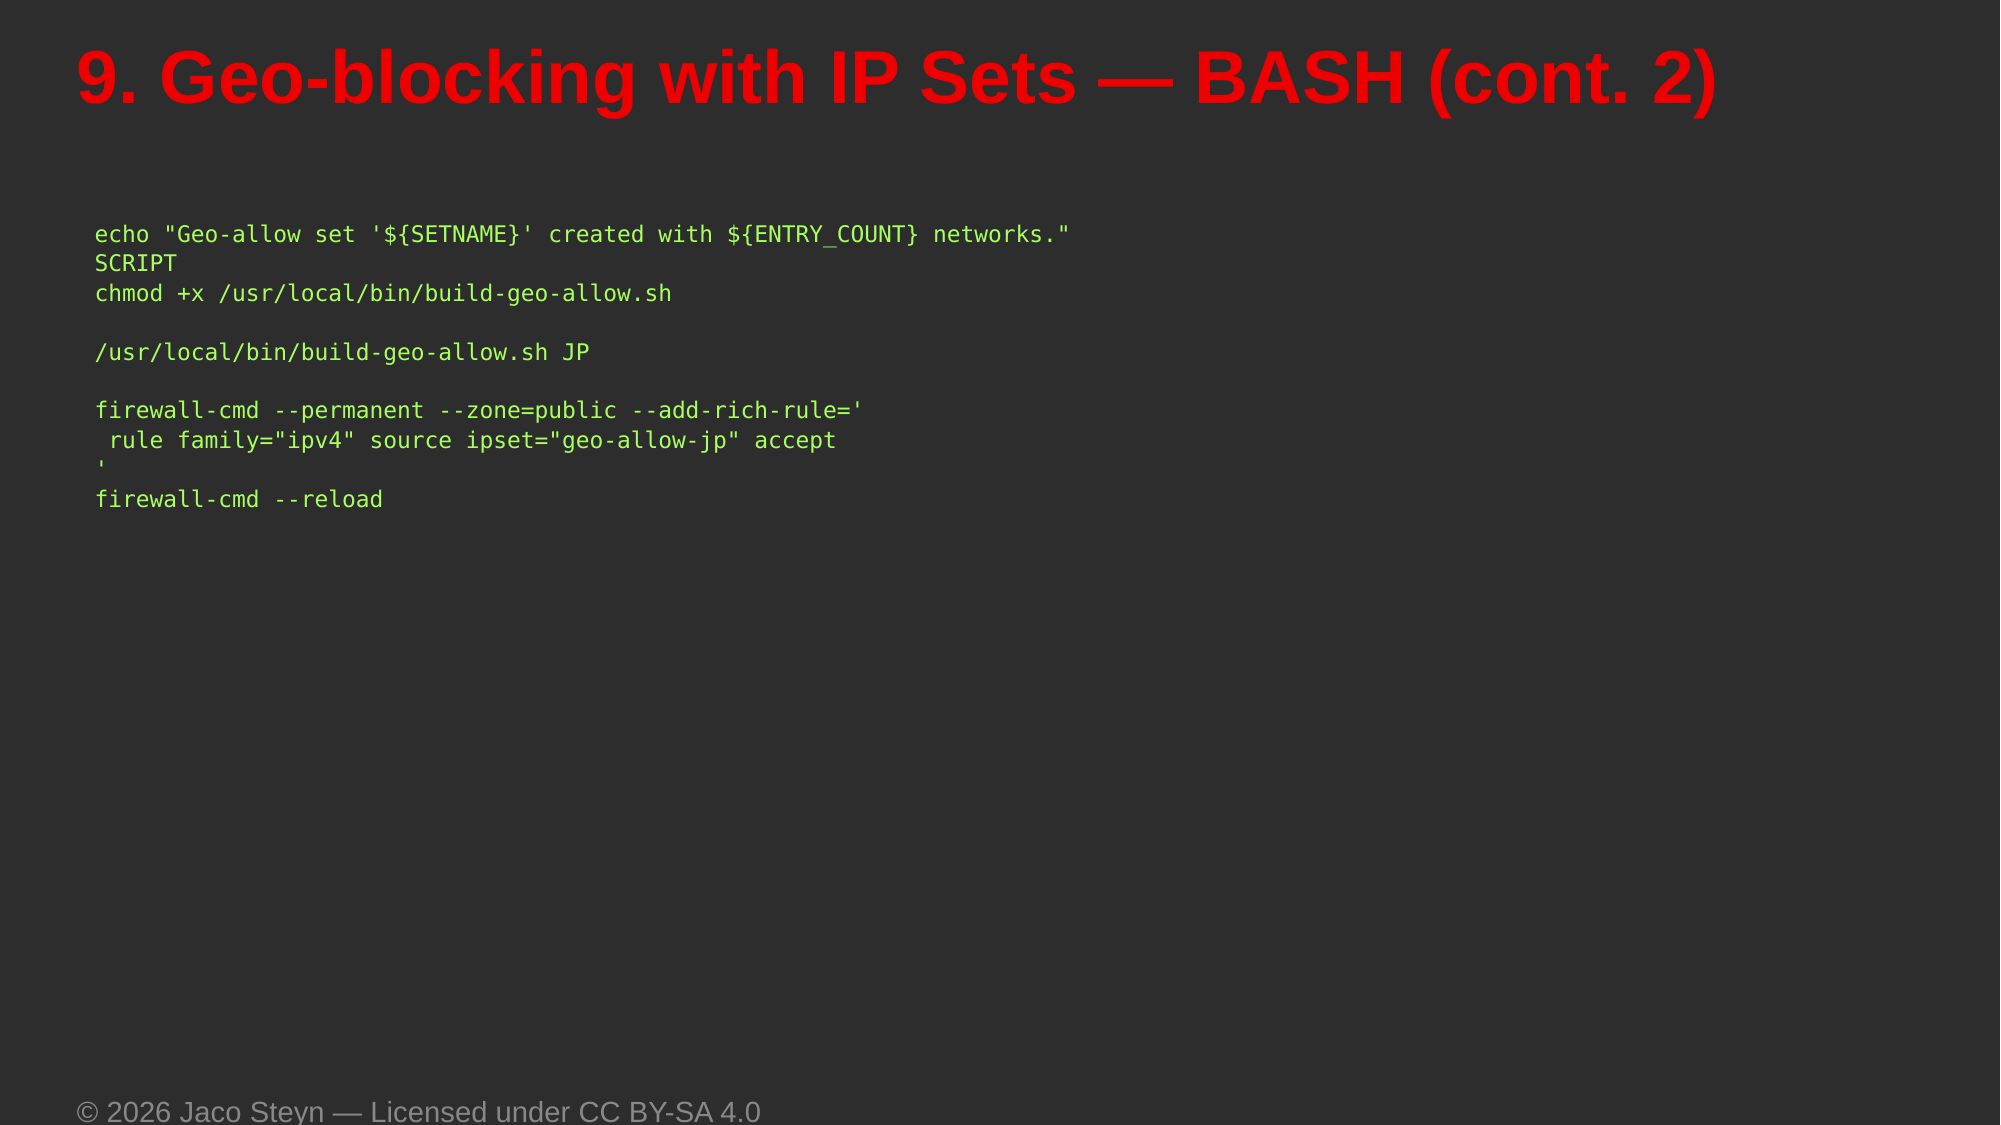

9. Geo-blocking with IP Sets — BASH (cont. 2)
echo "Geo-allow set '${SETNAME}' created with ${ENTRY_COUNT} networks."
SCRIPT
chmod +x /usr/local/bin/build-geo-allow.sh
/usr/local/bin/build-geo-allow.sh JP
firewall-cmd --permanent --zone=public --add-rich-rule='
 rule family="ipv4" source ipset="geo-allow-jp" accept
'
firewall-cmd --reload
© 2026 Jaco Steyn — Licensed under CC BY-SA 4.0